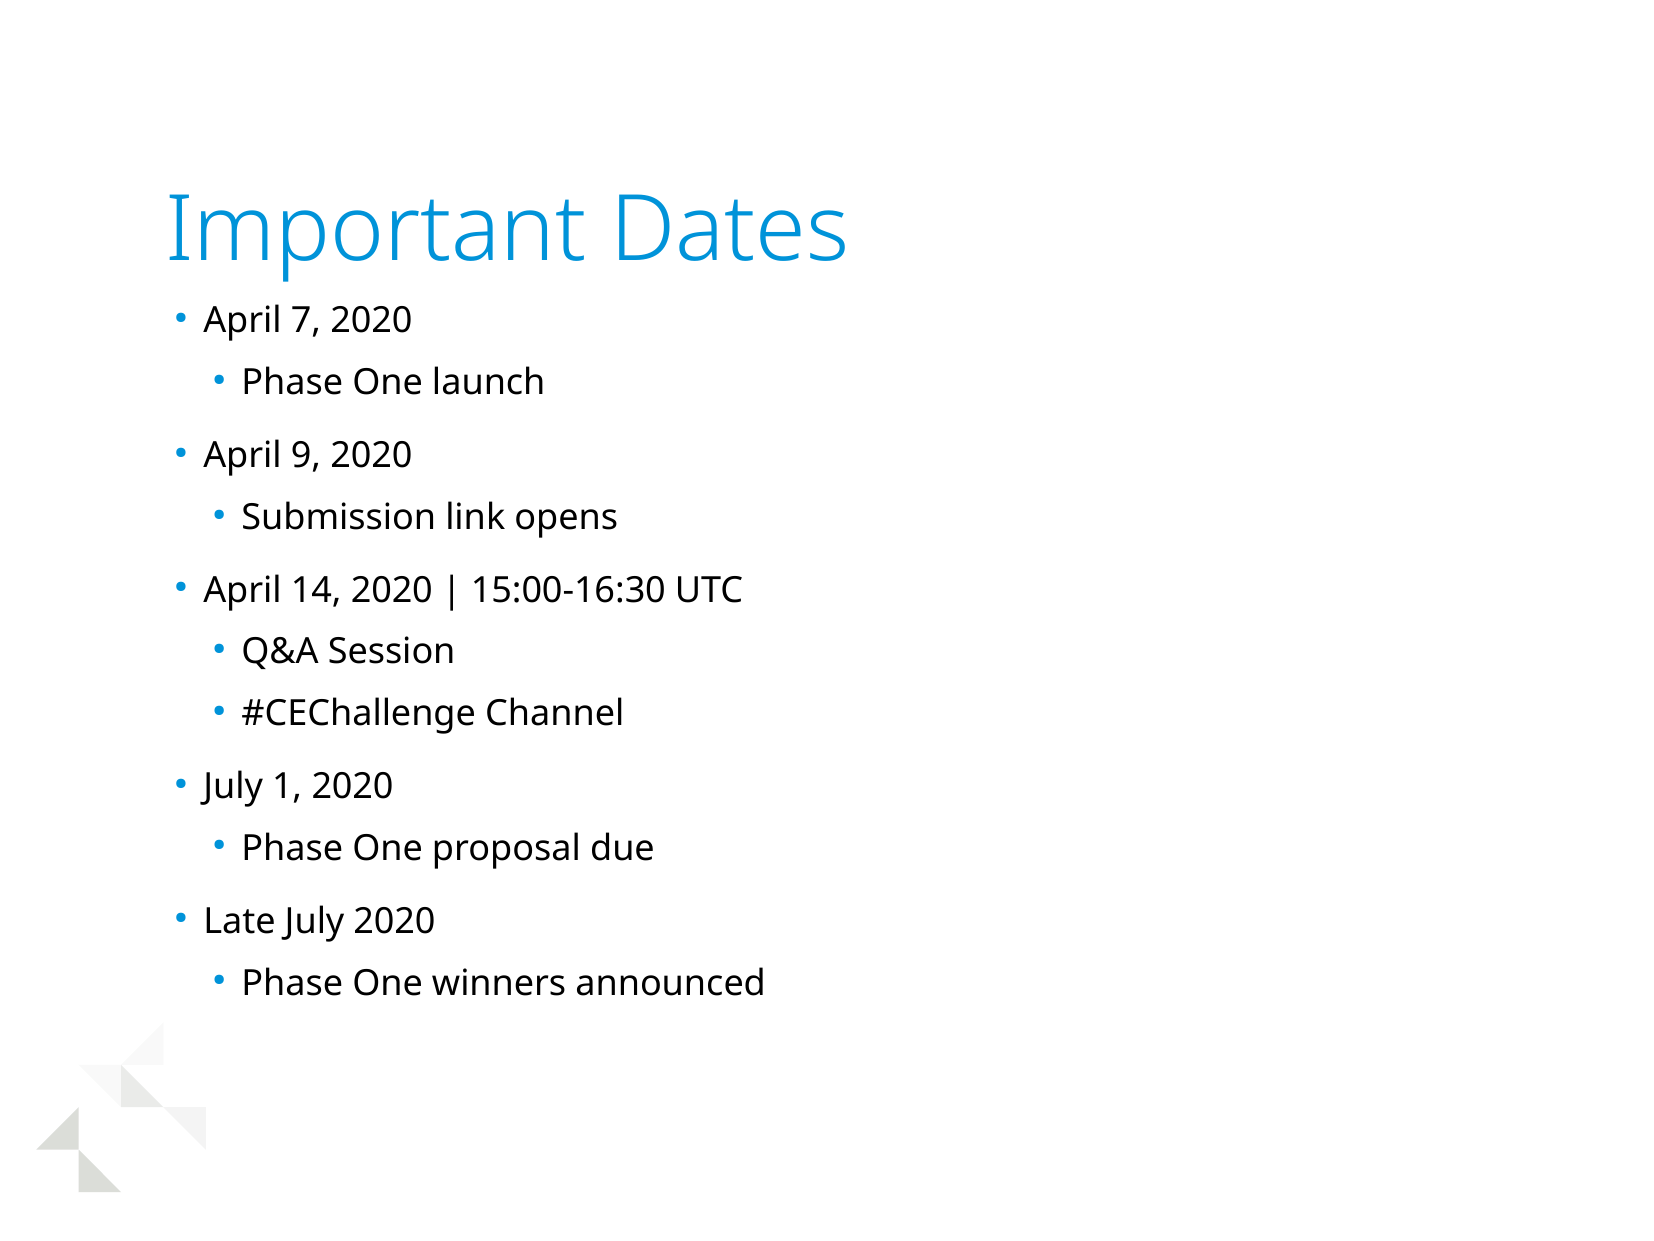

Important Dates
# April 7, 2020
Phase One launch
April 9, 2020
Submission link opens
April 14, 2020 | 15:00-16:30 UTC
Q&A Session
#CEChallenge Channel
July 1, 2020
Phase One proposal due
Late July 2020
Phase One winners announced